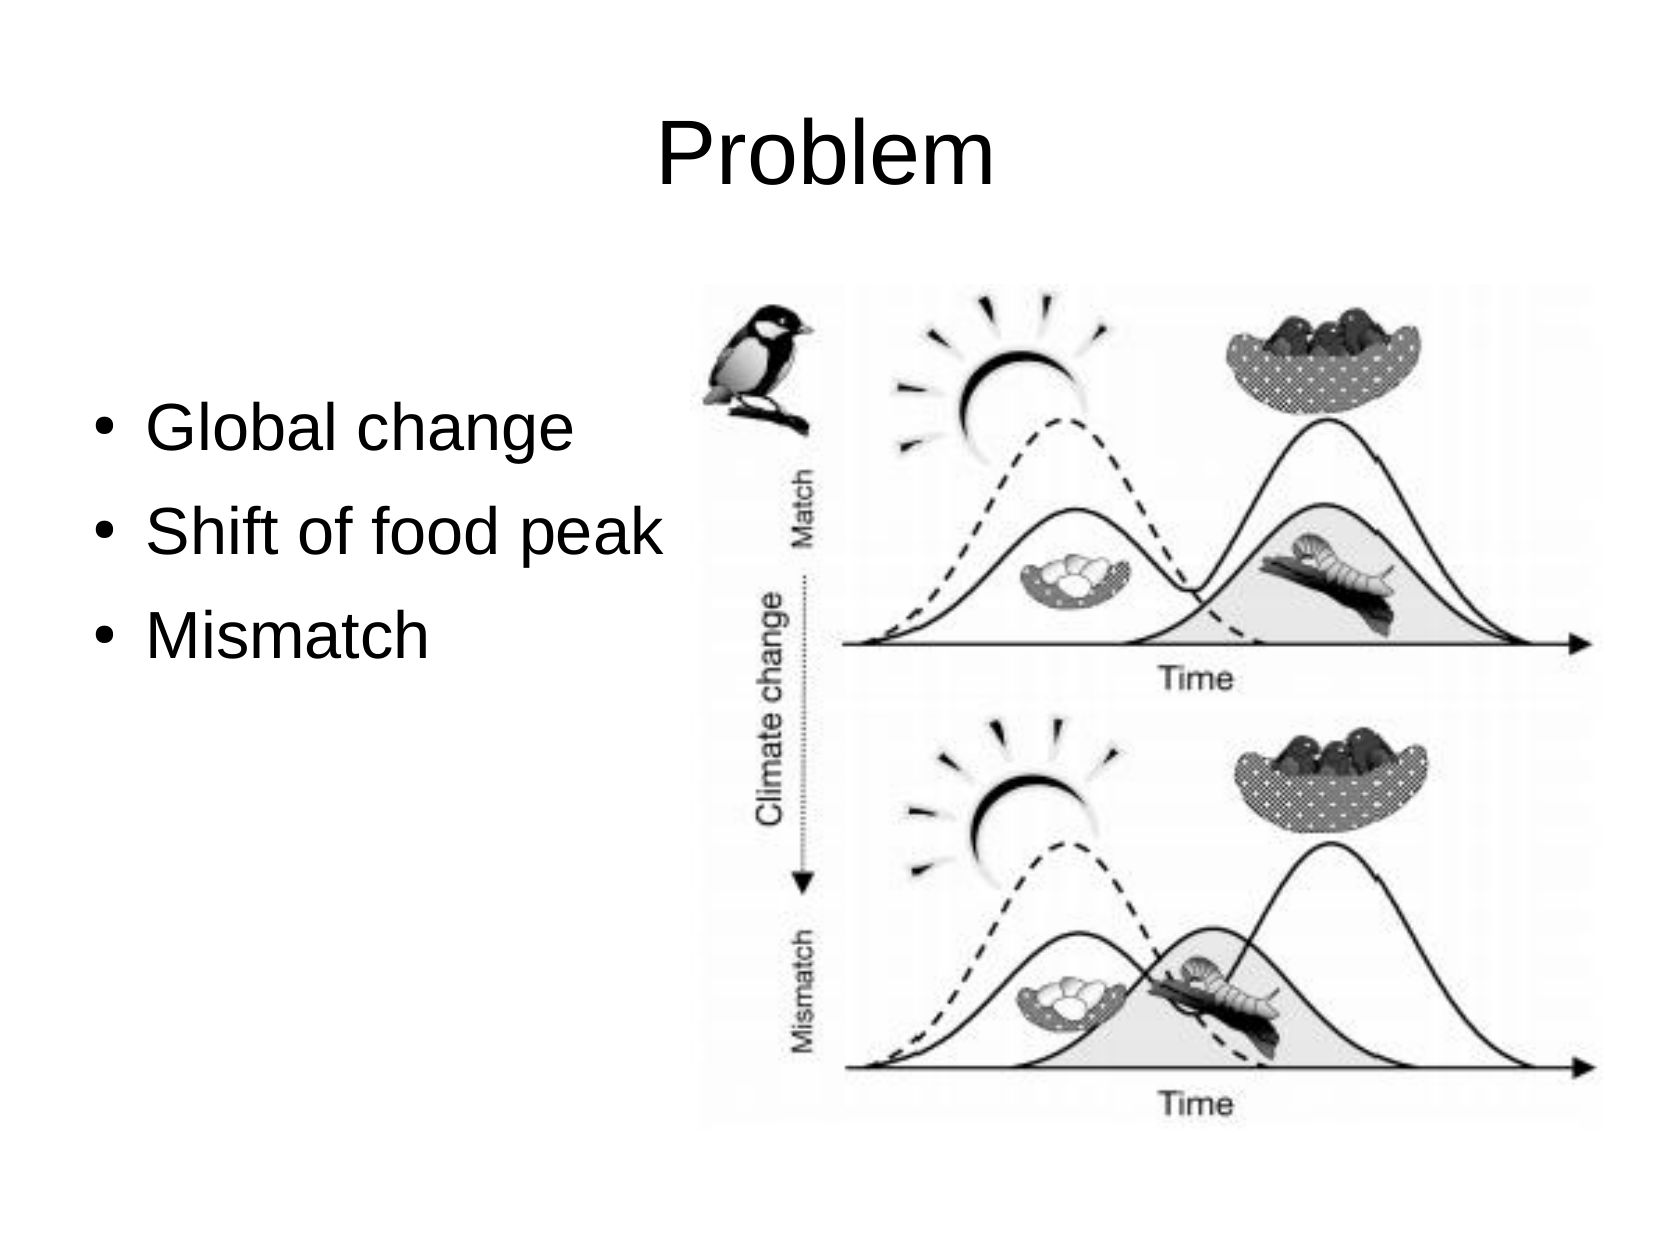

# Problem
Global change
Shift of food peak
Mismatch